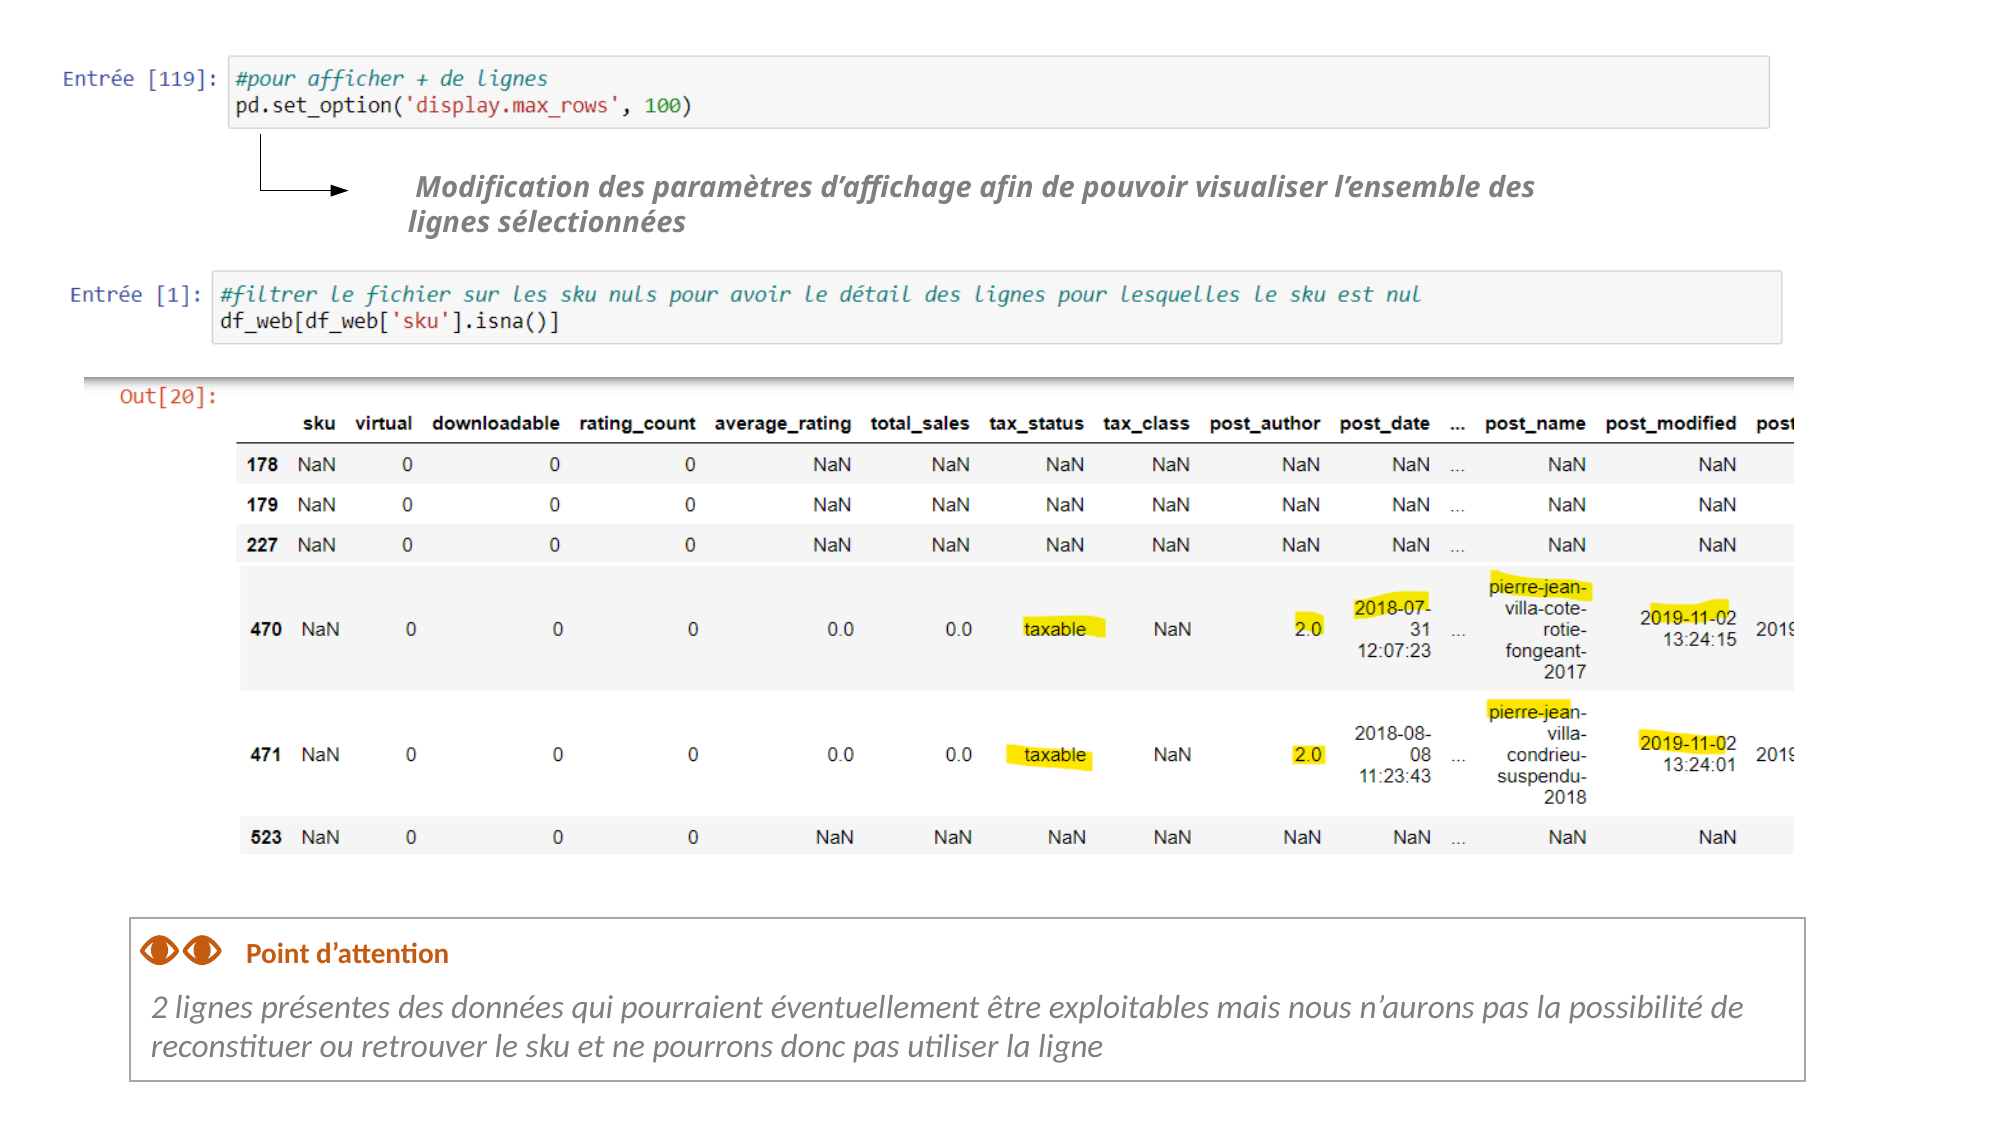

Modification des paramètres d’affichage afin de pouvoir visualiser l’ensemble des lignes sélectionnées
Point d’attention
2 lignes présentes des données qui pourraient éventuellement être exploitables mais nous n’aurons pas la possibilité de reconstituer ou retrouver le sku et ne pourrons donc pas utiliser la ligne